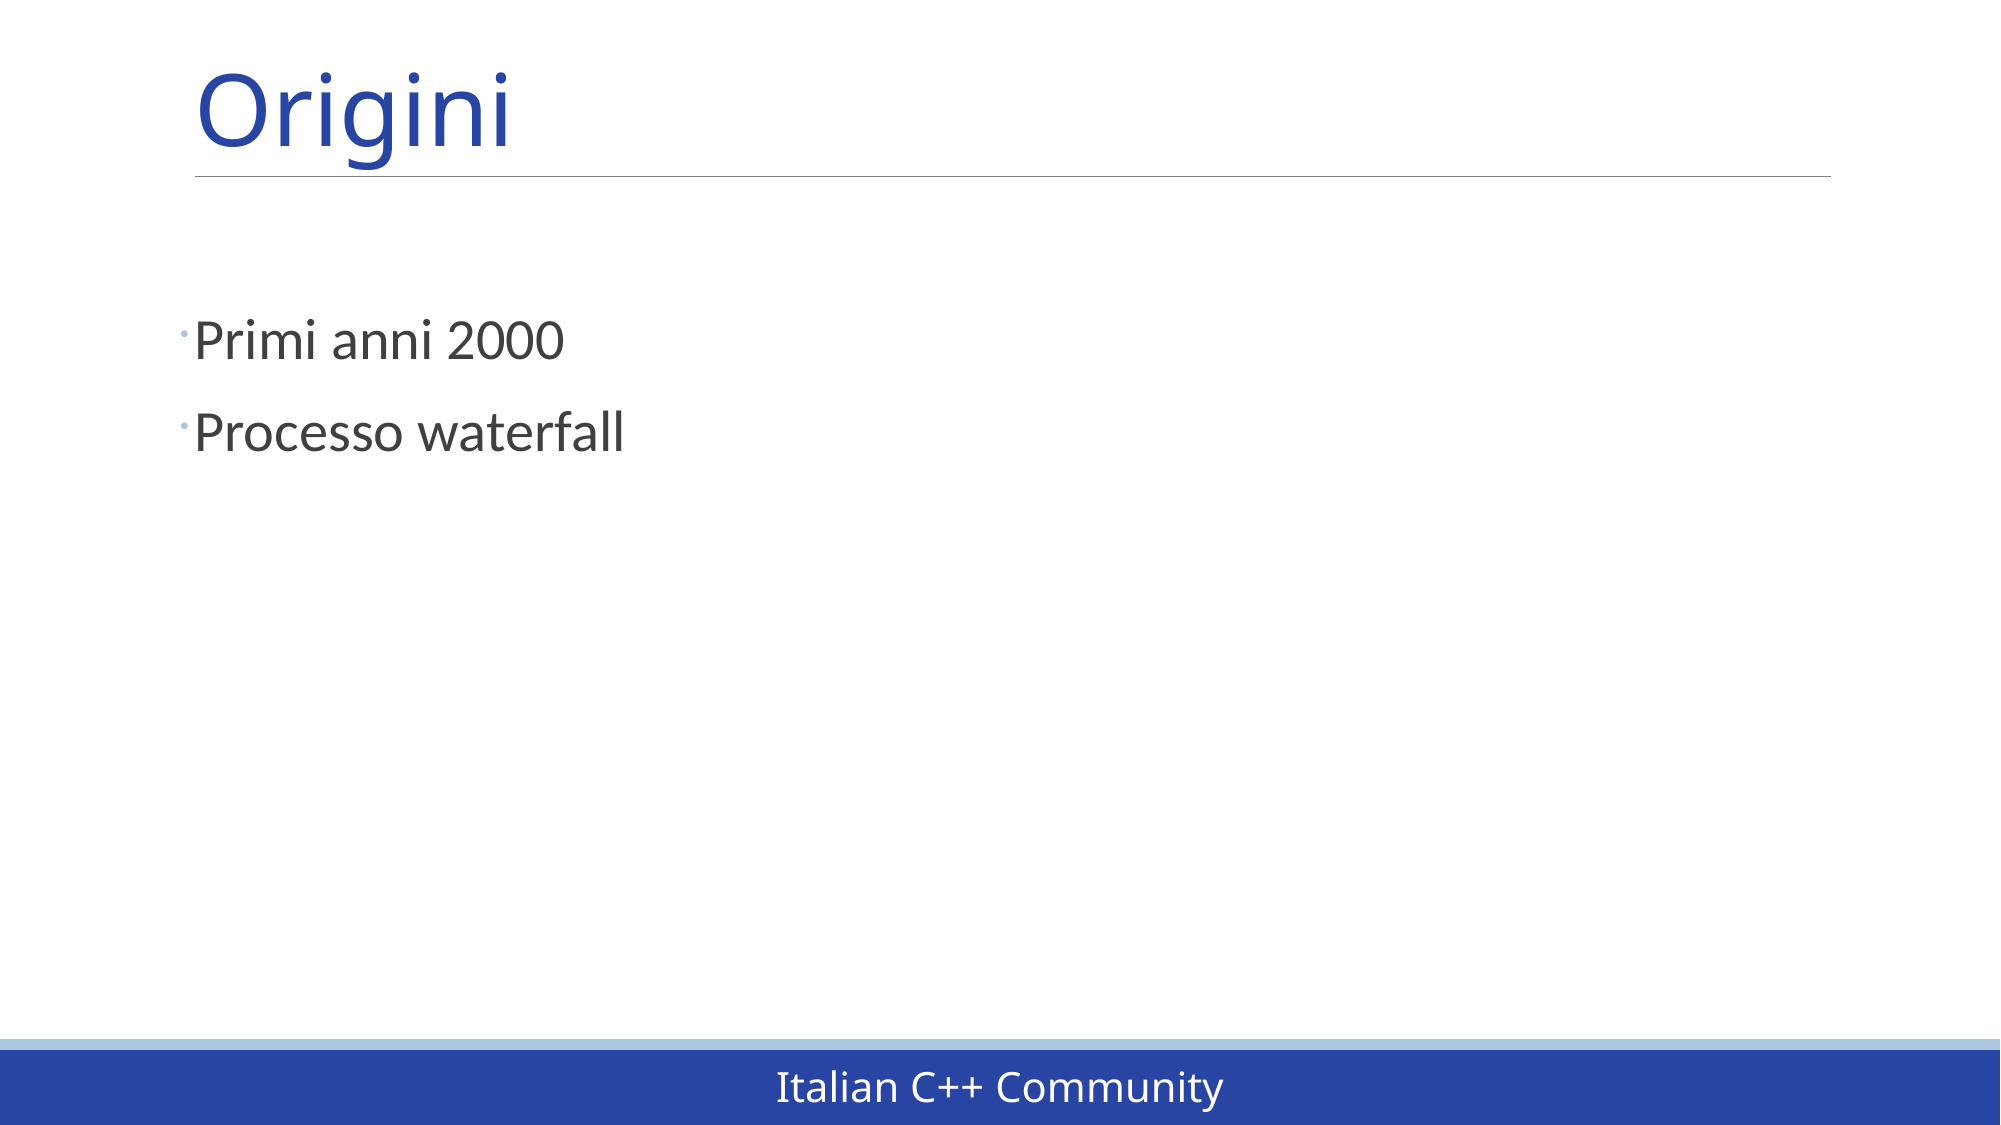

# Origini
Primi anni 2000
Processo waterfall